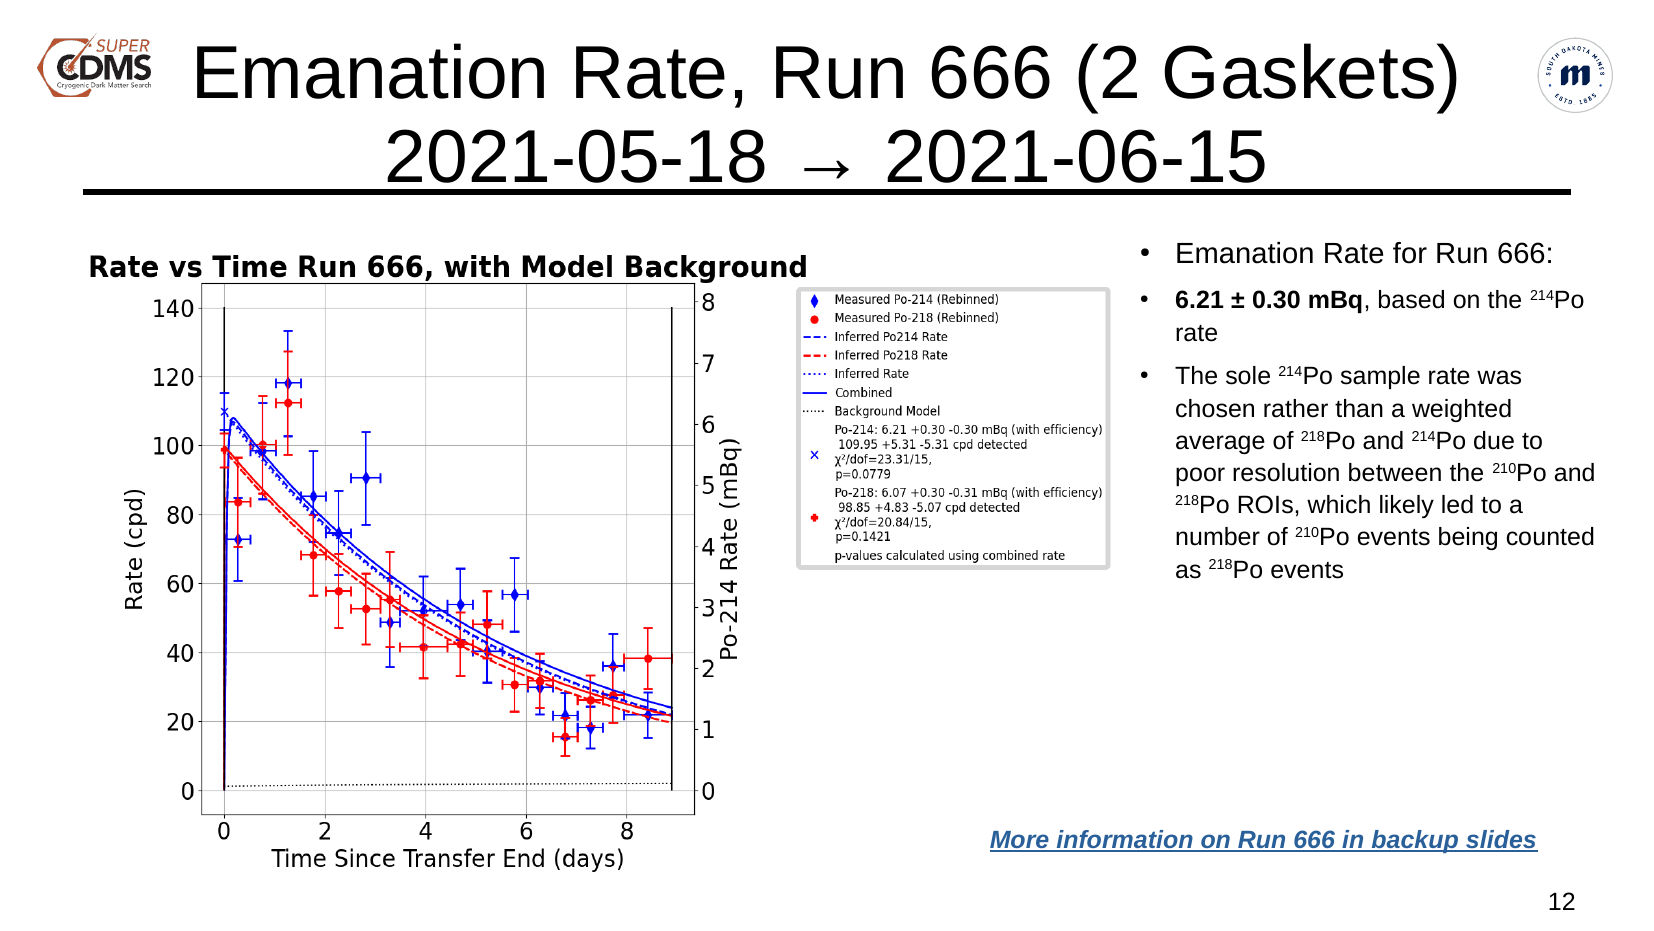

# Emanation Rate, Run 666 (2 Gaskets) 2021-05-18 → 2021-06-15
Emanation Rate for Run 666:
6.21 ± 0.30 mBq, based on the 214Po rate
The sole 214Po sample rate was chosen rather than a weighted average of 218Po and 214Po due to poor resolution between the 210Po and 218Po ROIs, which likely led to a number of 210Po events being counted as 218Po events
More information on Run 666 in backup slides